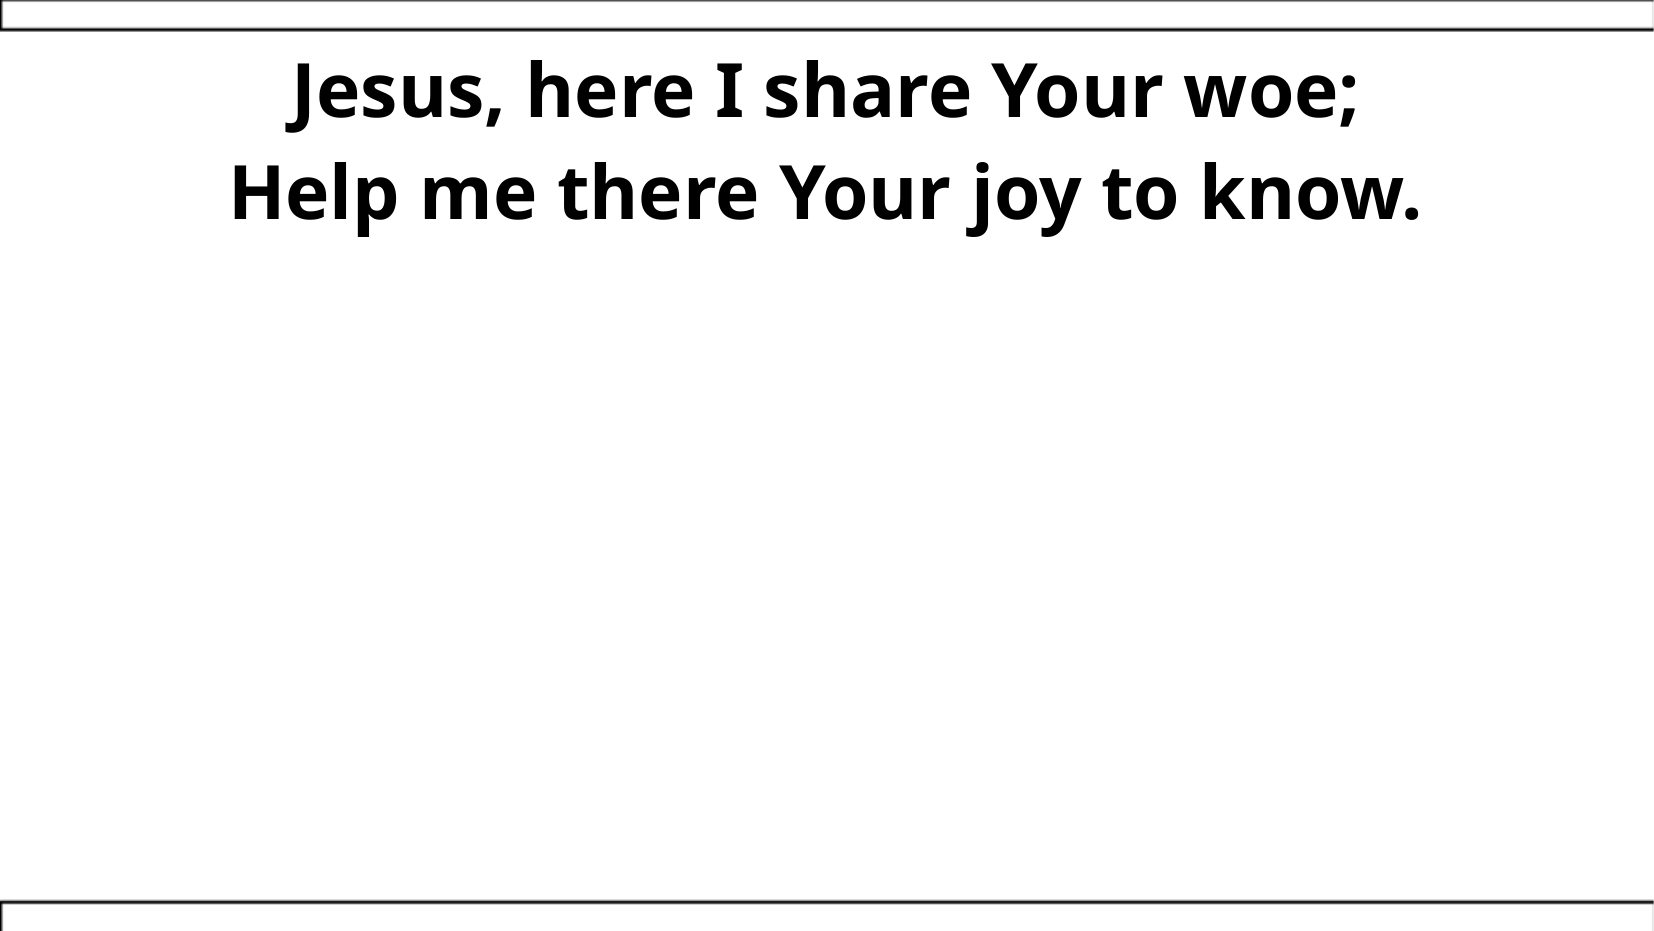

Jesus, here I share Your woe;
Help me there Your joy to know.